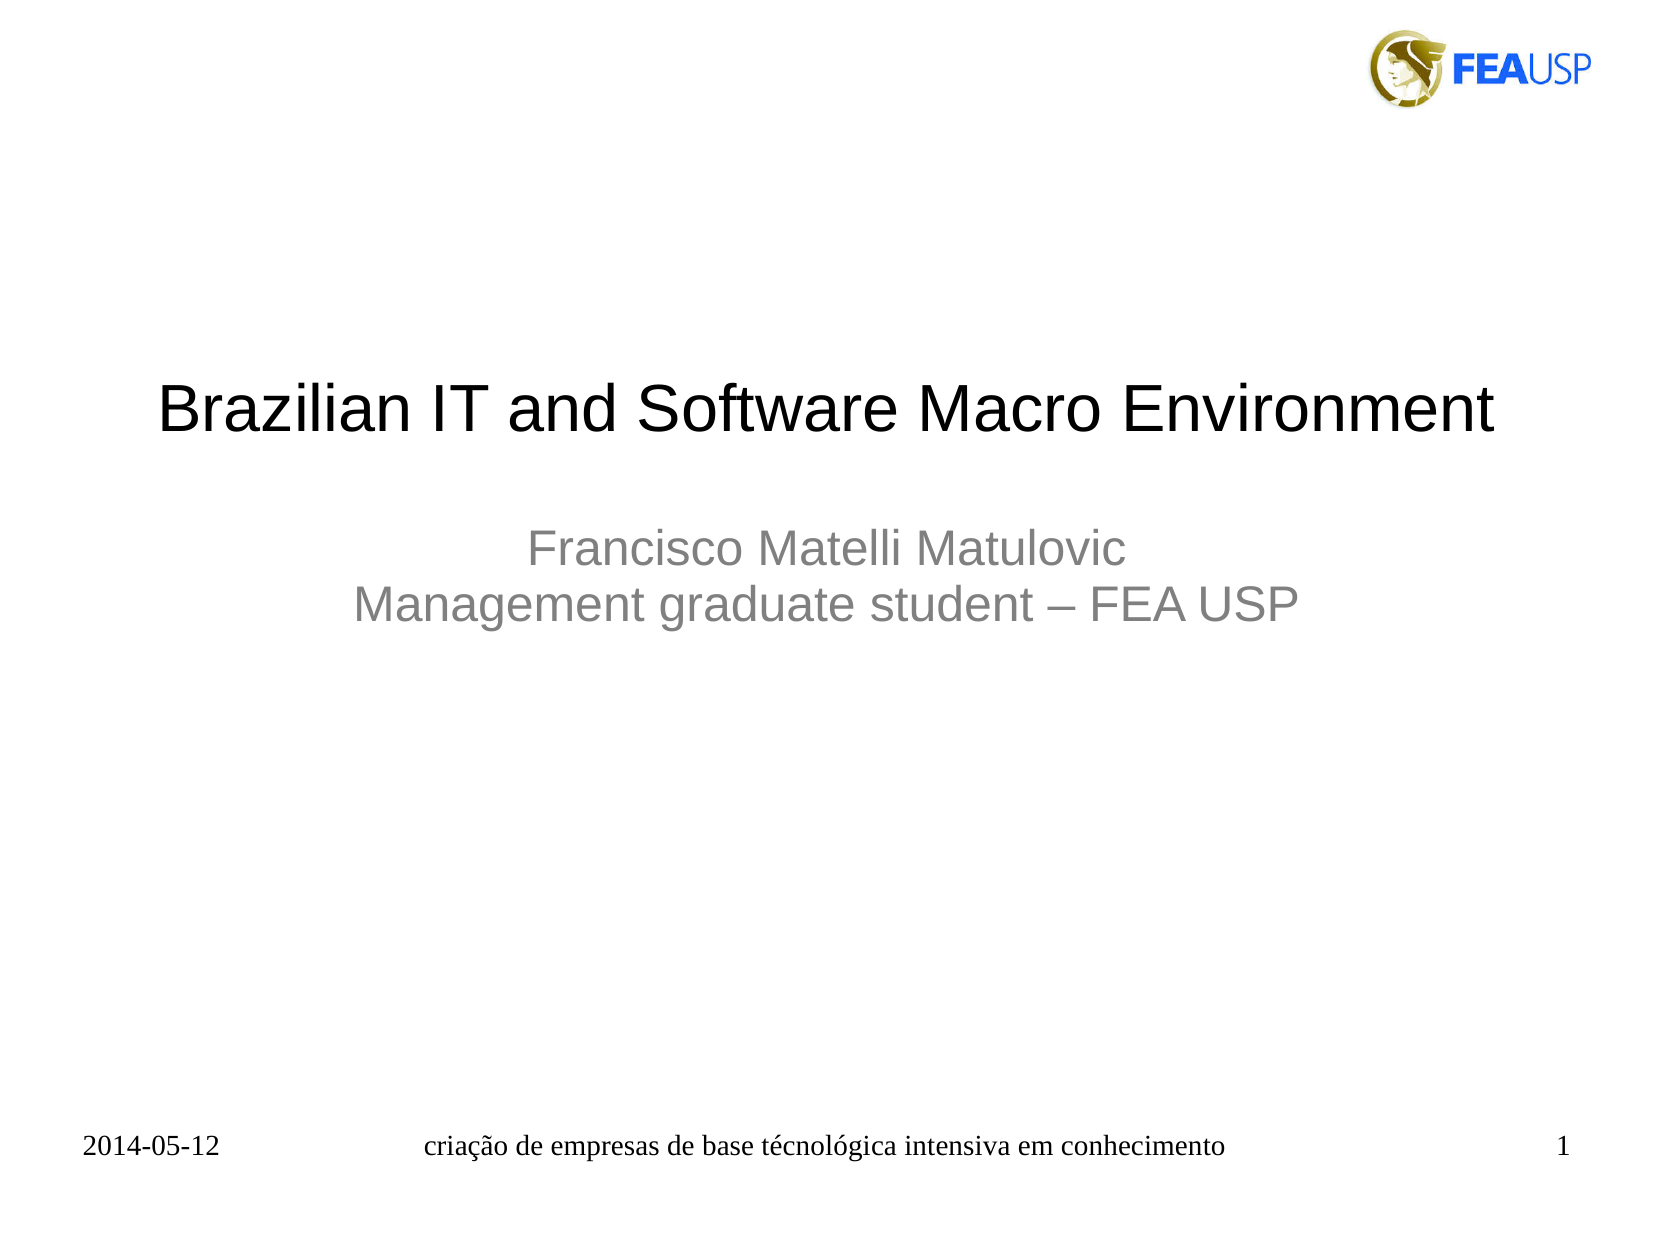

# Brazilian IT and Software Macro Environment
Francisco Matelli Matulovic
Management graduate student – FEA USP
2014-05-12
criação de empresas de base técnológica intensiva em conhecimento
1